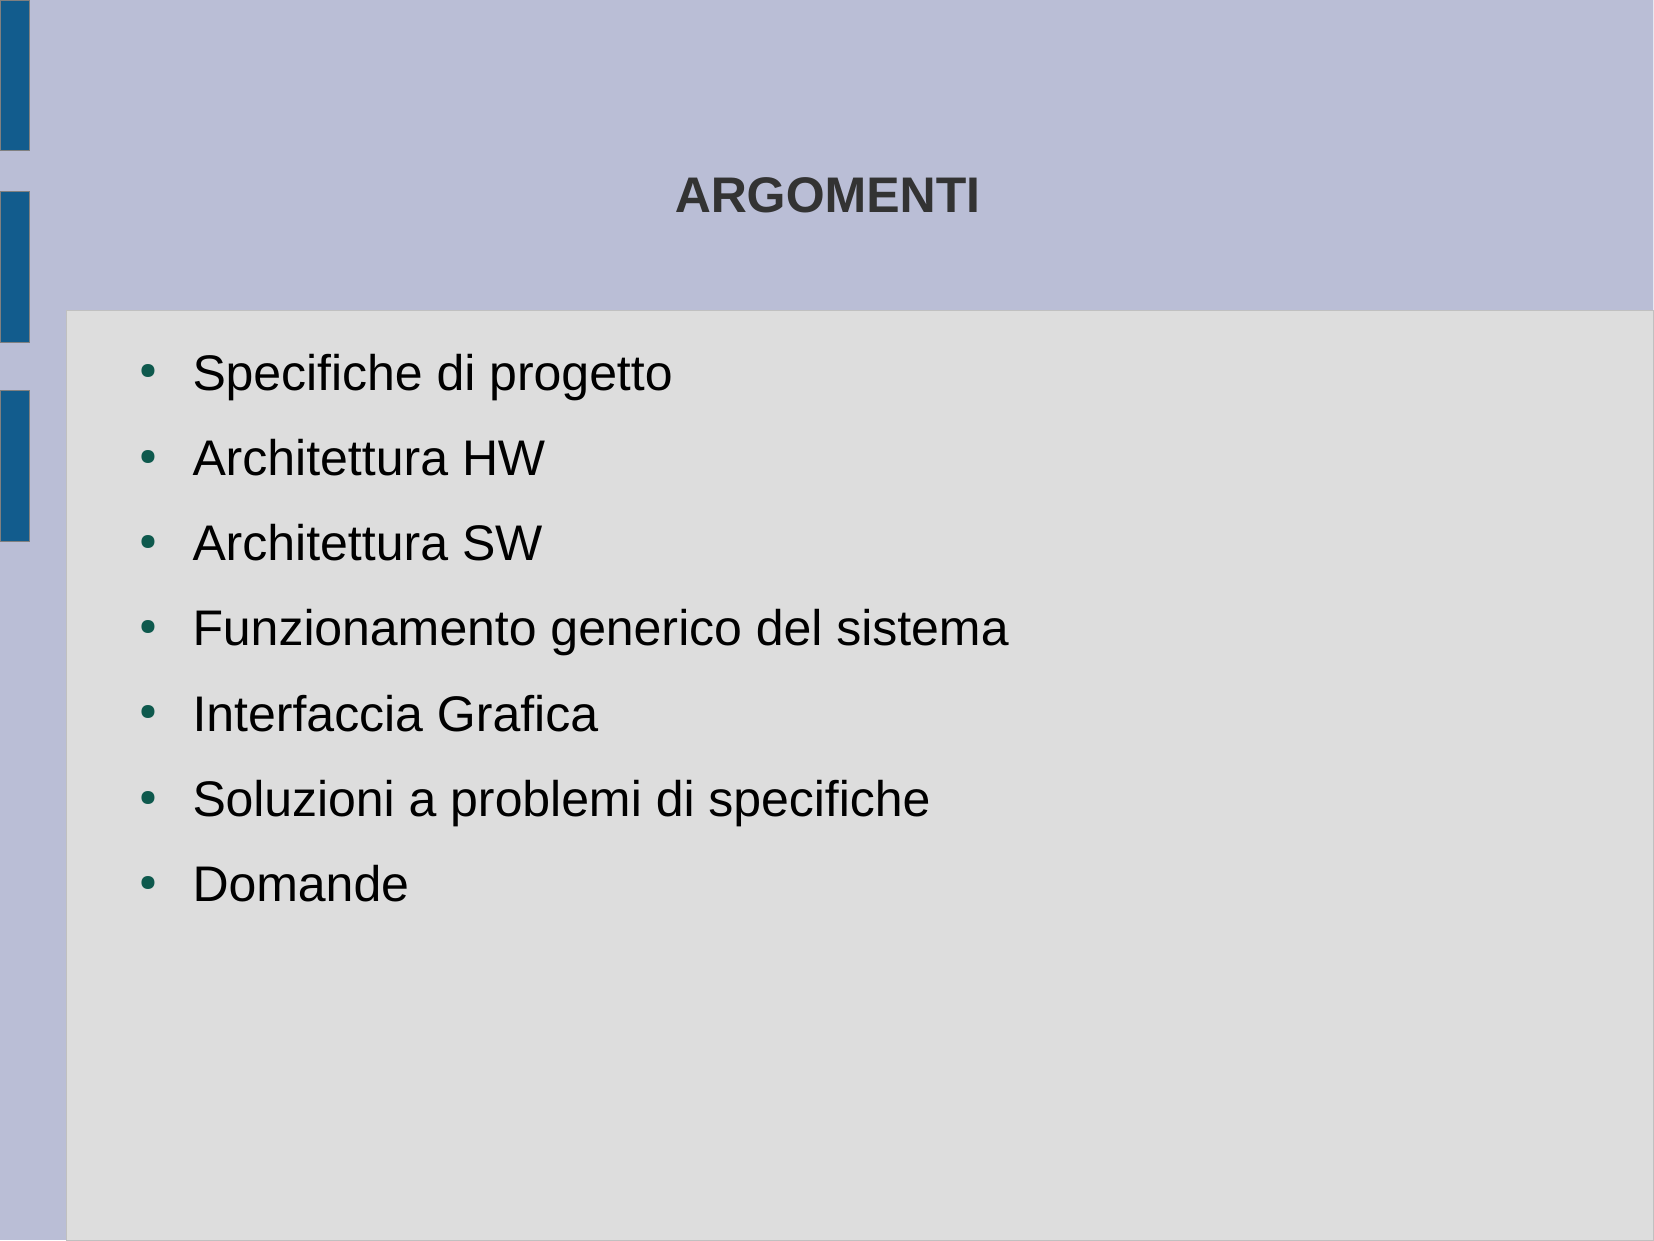

# ARGOMENTI
Specifiche di progetto
Architettura HW
Architettura SW
Funzionamento generico del sistema
Interfaccia Grafica
Soluzioni a problemi di specifiche
Domande